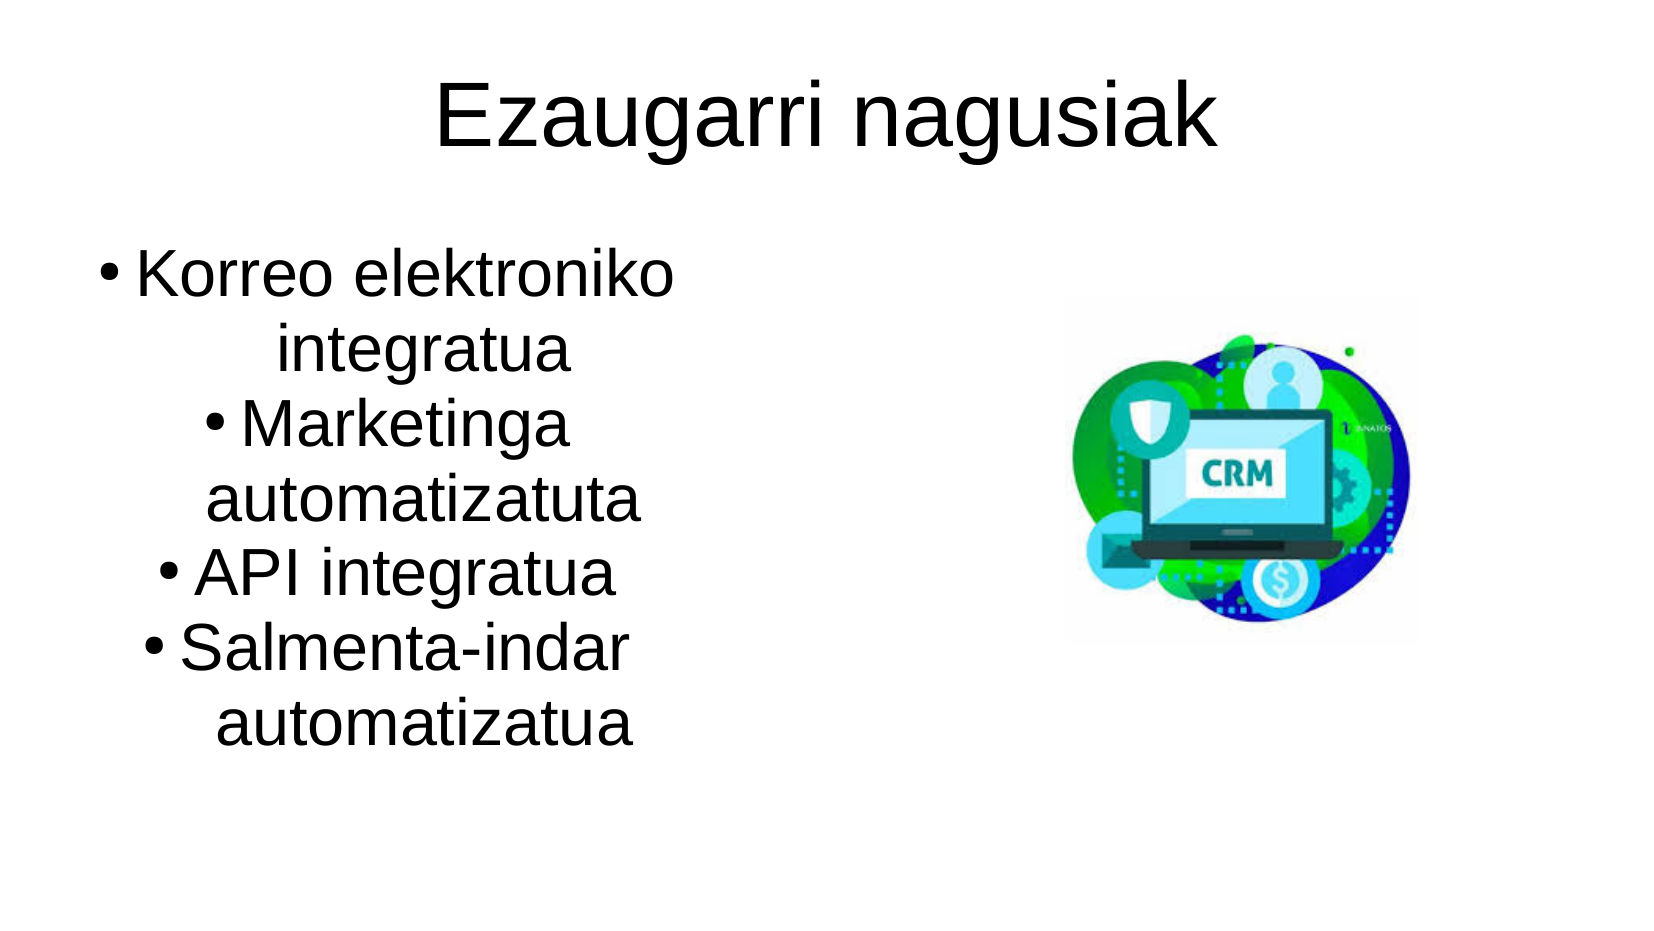

# Ezaugarri nagusiak
Korreo elektroniko integratua
Marketinga automatizatuta
API integratua
Salmenta-indar automatizatua